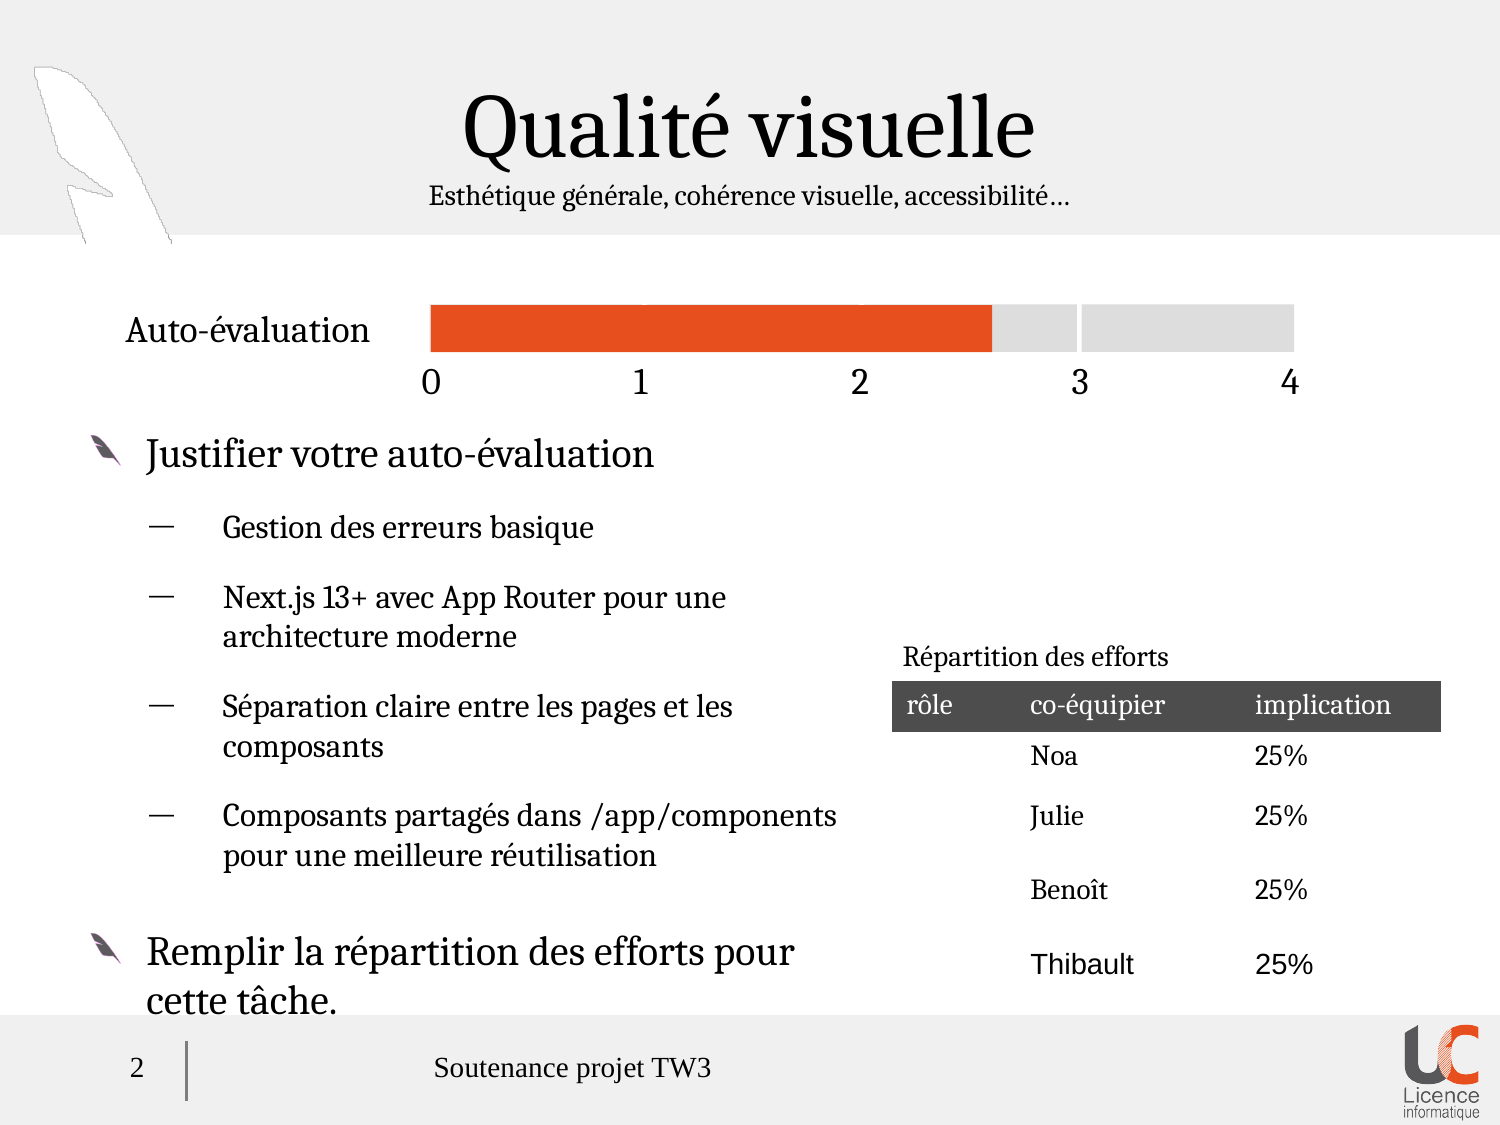

Qualité visuelle
Esthétique générale, cohérence visuelle, accessibilité…
# Justifier votre auto-évaluation
Gestion des erreurs basique
Next.js 13+ avec App Router pour une architecture moderne
Séparation claire entre les pages et les composants
Composants partagés dans /app/components pour une meilleure réutilisation
Remplir la répartition des efforts pour cette tâche.
Répartition des efforts
| rôle | co-équipier | implication |
| --- | --- | --- |
| | Noa | 25% |
| | Julie | 25% |
| | Benoît | 25% |
| | Thibault | 25% |
Soutenance projet TW3